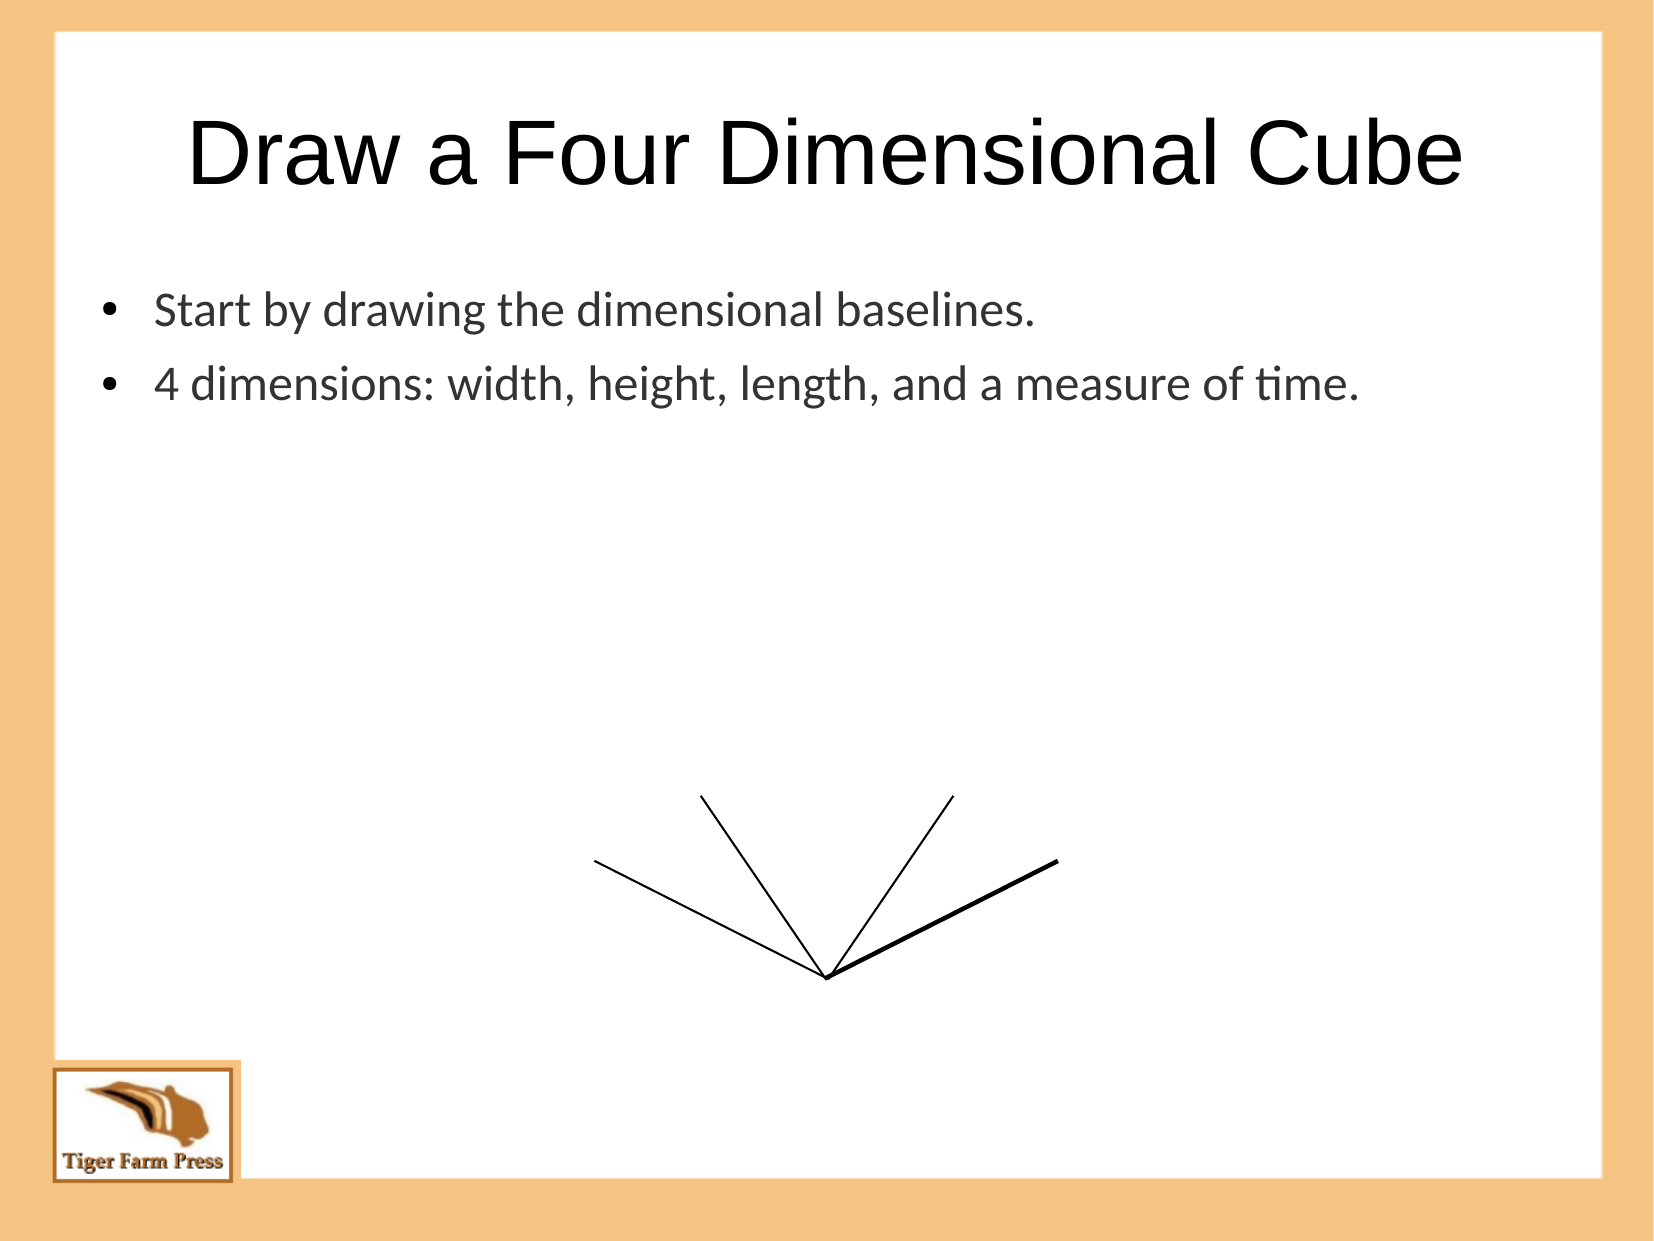

Draw a Four Dimensional Cube
# Start by drawing the dimensional baselines.
4 dimensions: width, height, length, and a measure of time.